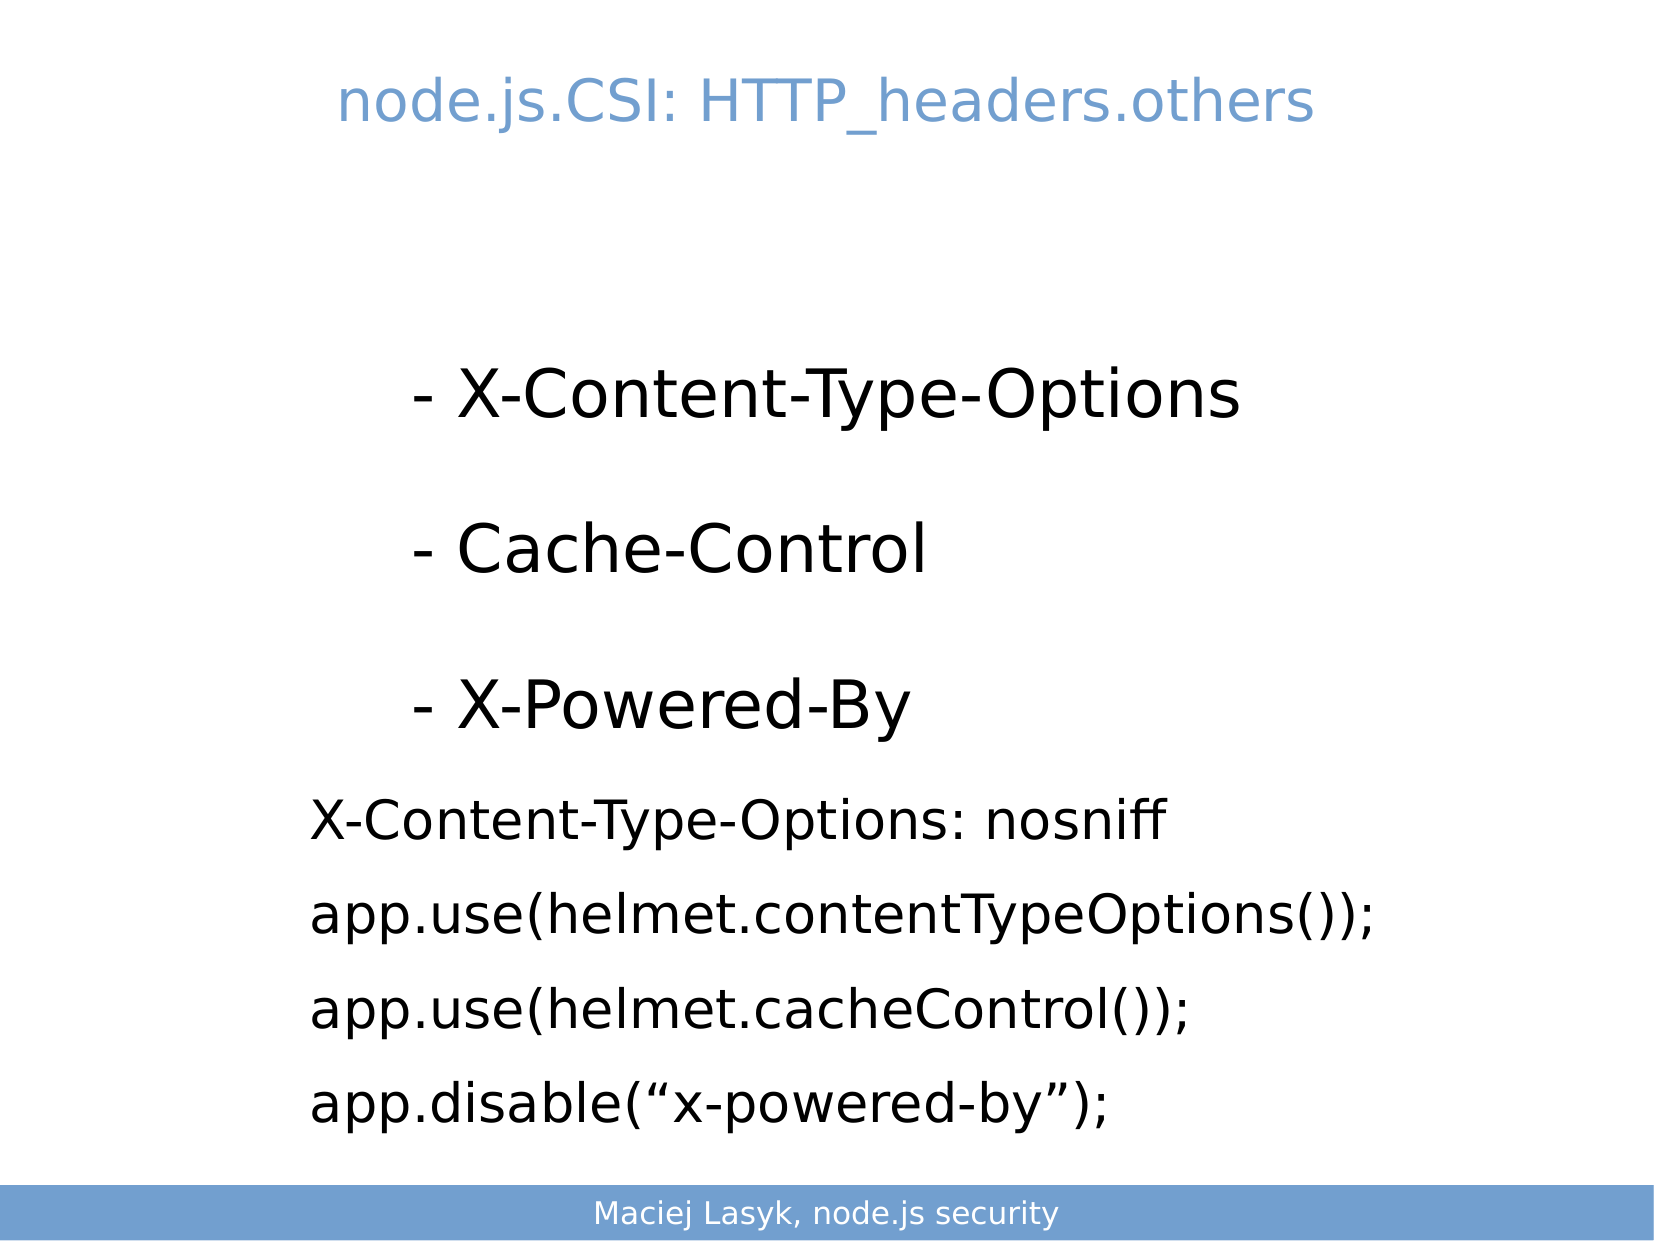

node.js.CSI: HTTP_headers.others
- X-Content-Type-Options
- Cache-Control
- X-Powered-By
X-Content-Type-Options: nosniff
app.use(helmet.contentTypeOptions());
app.use(helmet.cacheControl());
app.disable(“x-powered-by”);
 3/25
 1/25
Maciej Lasyk, Ganglia & Nagios
Maciej Lasyk, node.js security
Maciej Lasyk, node.js security